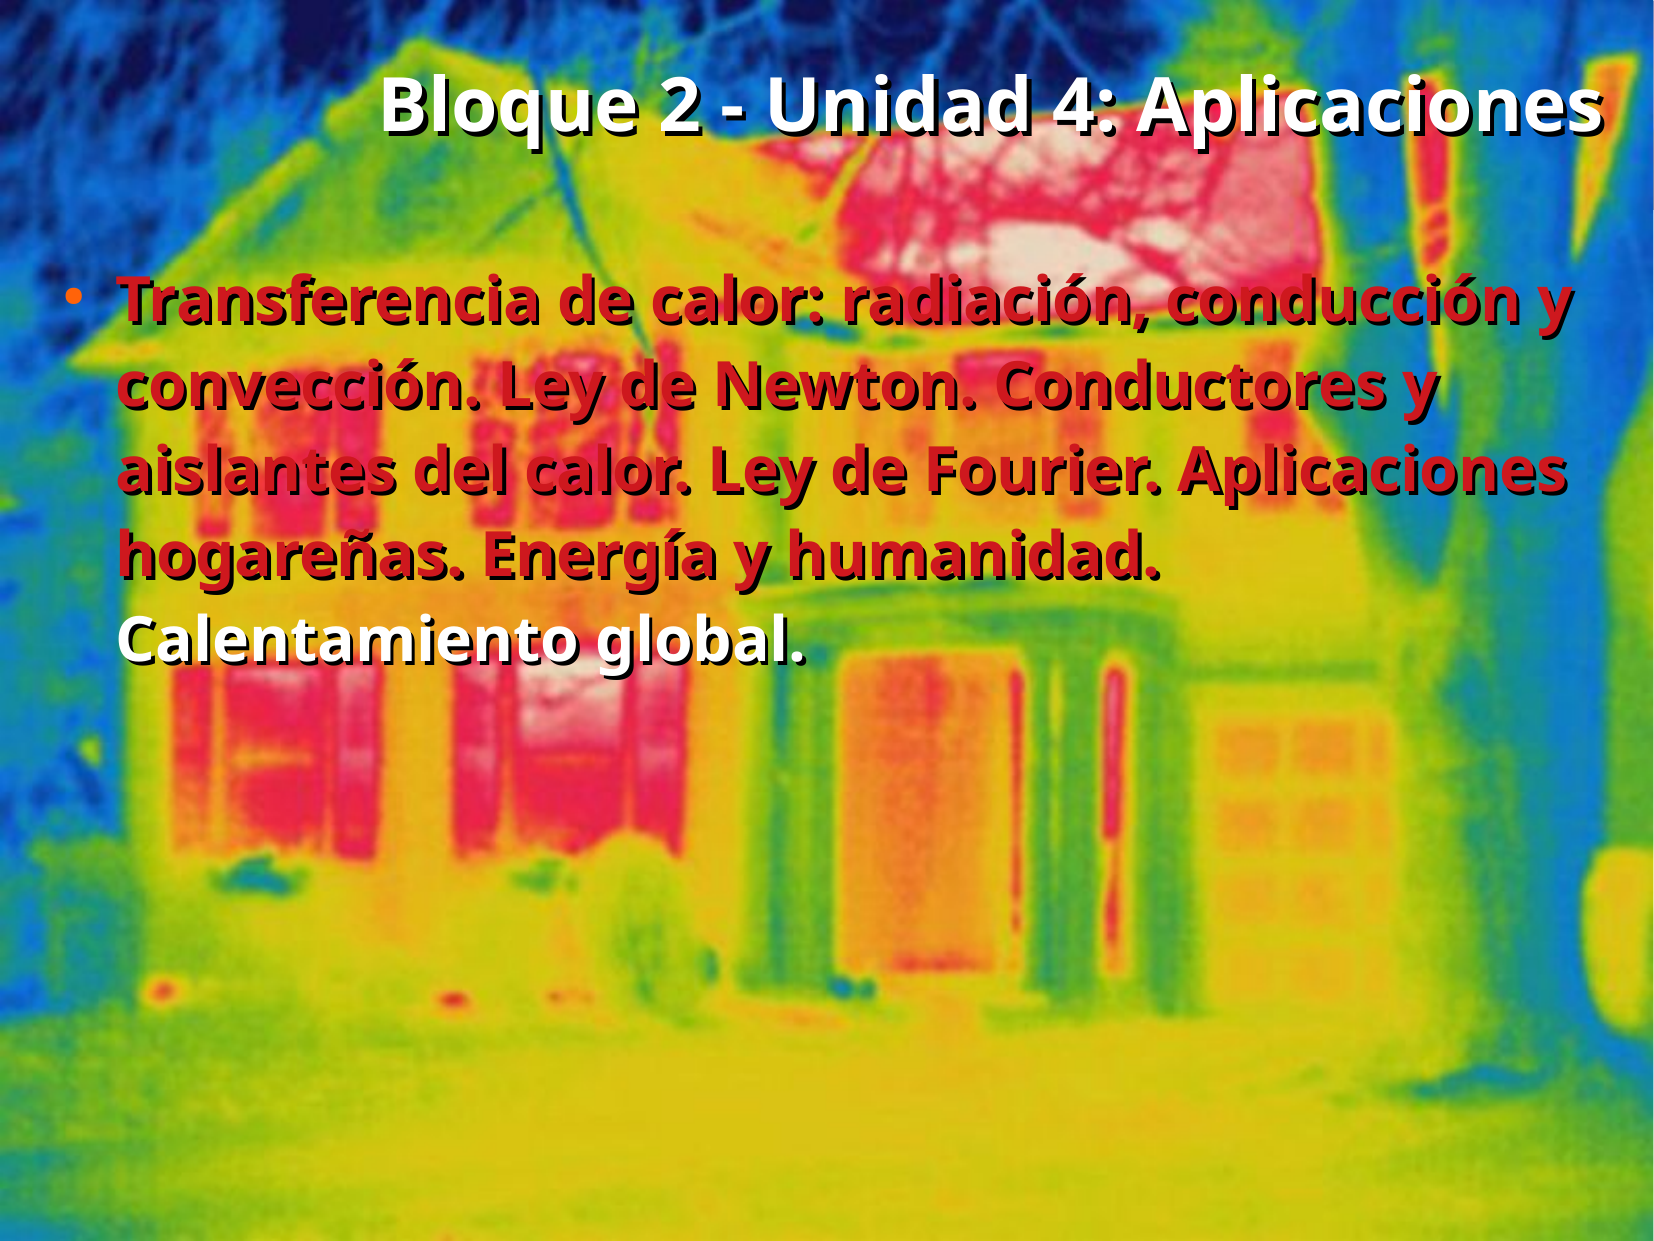

# Bloque 2 - Unidad 4: Aplicaciones
Transferencia de calor: radiación, conducción y convección. Ley de Newton. Conductores y aislantes del calor. Ley de Fourier. Aplicaciones hogareñas. Energía y humanidad. Calentamiento global.
Jun 20, 2018
H. Asorey - F3B+F4A 2018
3